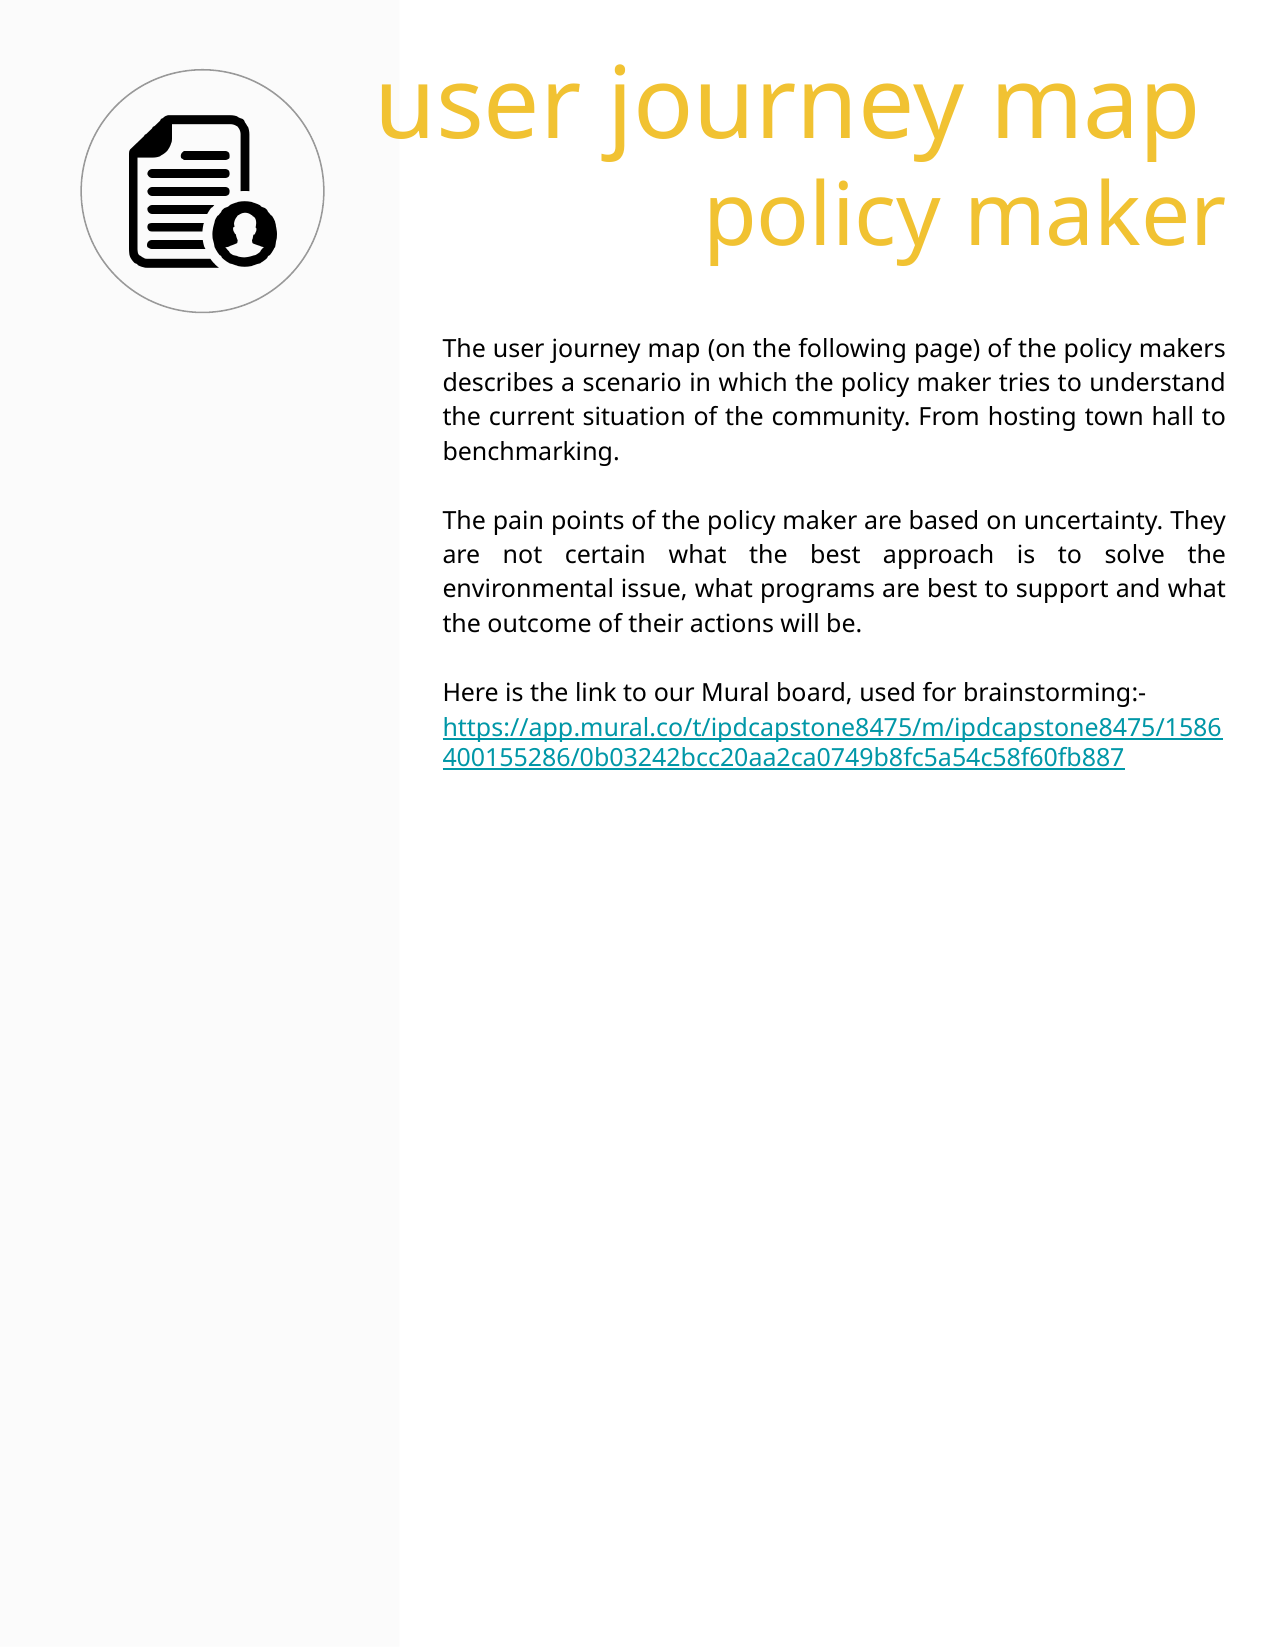

# user journey map
policy maker
The user journey map (on the following page) of the policy makers describes a scenario in which the policy maker tries to understand the current situation of the community. From hosting town hall to benchmarking.
The pain points of the policy maker are based on uncertainty. They are not certain what the best approach is to solve the environmental issue, what programs are best to support and what the outcome of their actions will be.
Here is the link to our Mural board, used for brainstorming:-
https://app.mural.co/t/ipdcapstone8475/m/ipdcapstone8475/1586400155286/0b03242bcc20aa2ca0749b8fc5a54c58f60fb887